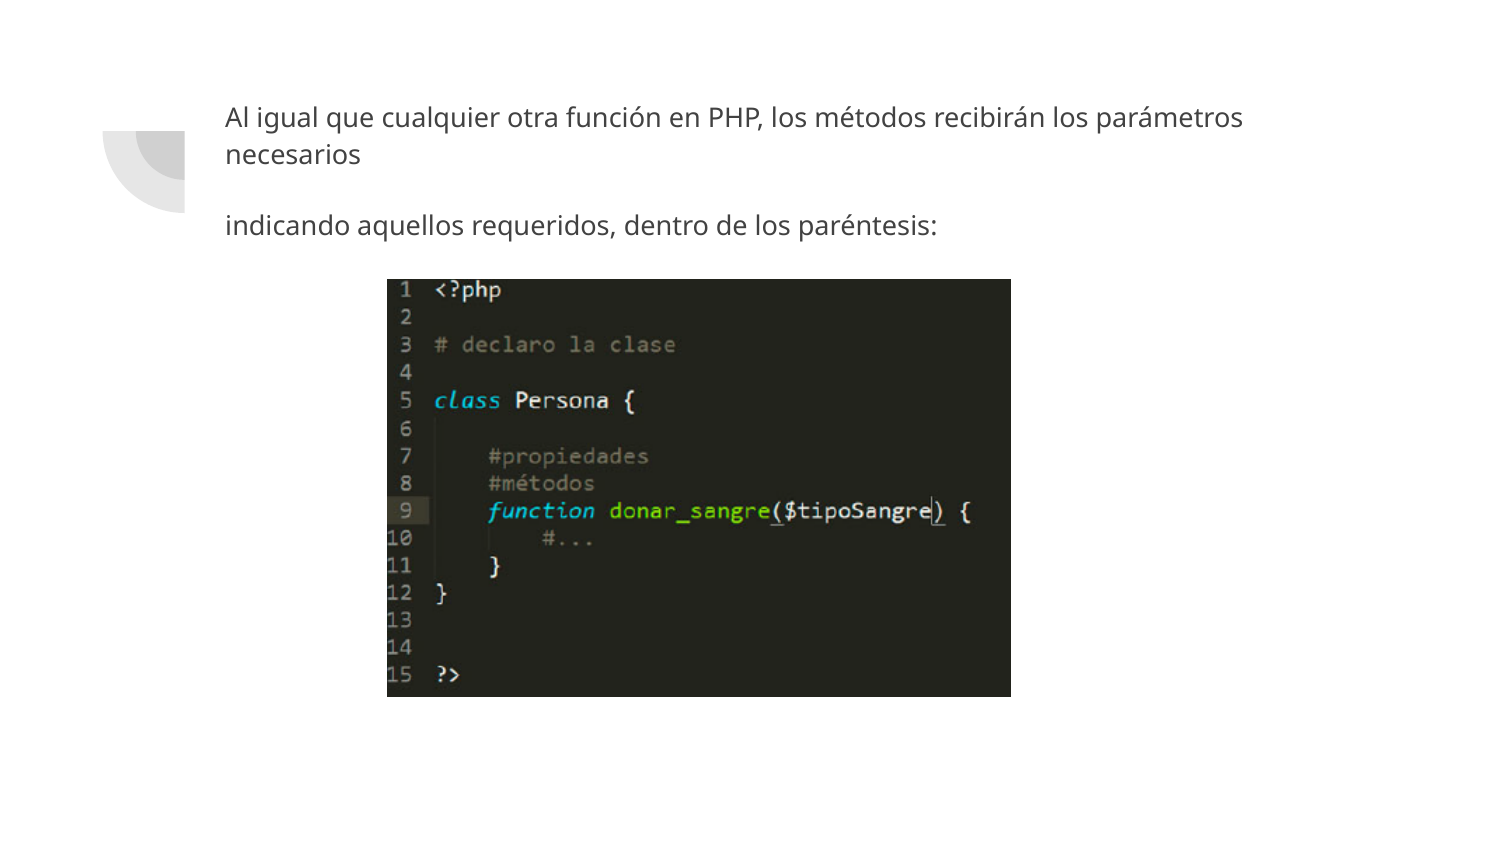

# Al igual que cualquier otra función en PHP, los métodos recibirán los parámetros necesarios
indicando aquellos requeridos, dentro de los paréntesis: